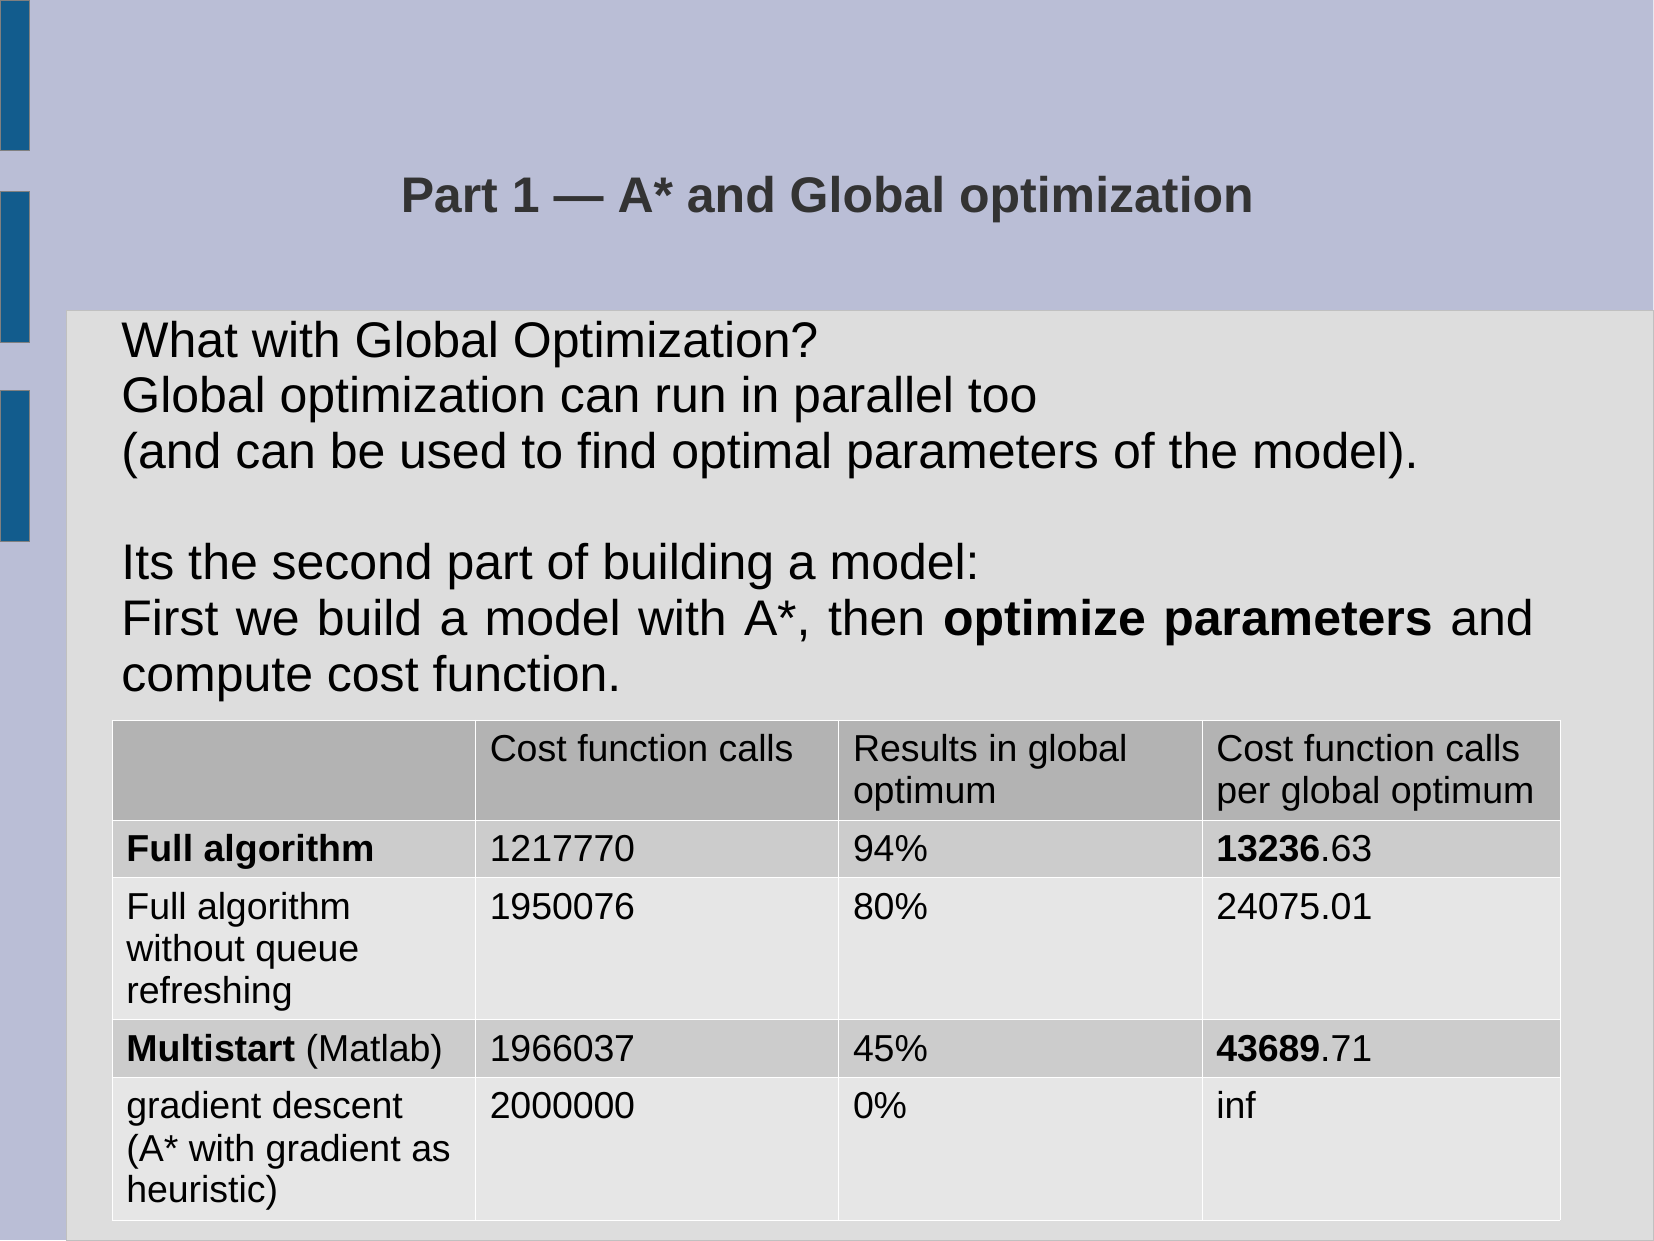

# Part 1 — A* and Global optimization
What with Global Optimization?
Global optimization can run in parallel too
(and can be used to find optimal parameters of the model).
Its the second part of building a model:
First we build a model with A*, then optimize parameters and compute cost function.
| | Cost function calls | Results in global optimum | Cost function calls per global optimum |
| --- | --- | --- | --- |
| Full algorithm | 1217770 | 94% | 13236.63 |
| Full algorithm without queue refreshing | 1950076 | 80% | 24075.01 |
| Multistart (Matlab) | 1966037 | 45% | 43689.71 |
| gradient descent (A\* with gradient as heuristic) | 2000000 | 0% | inf |